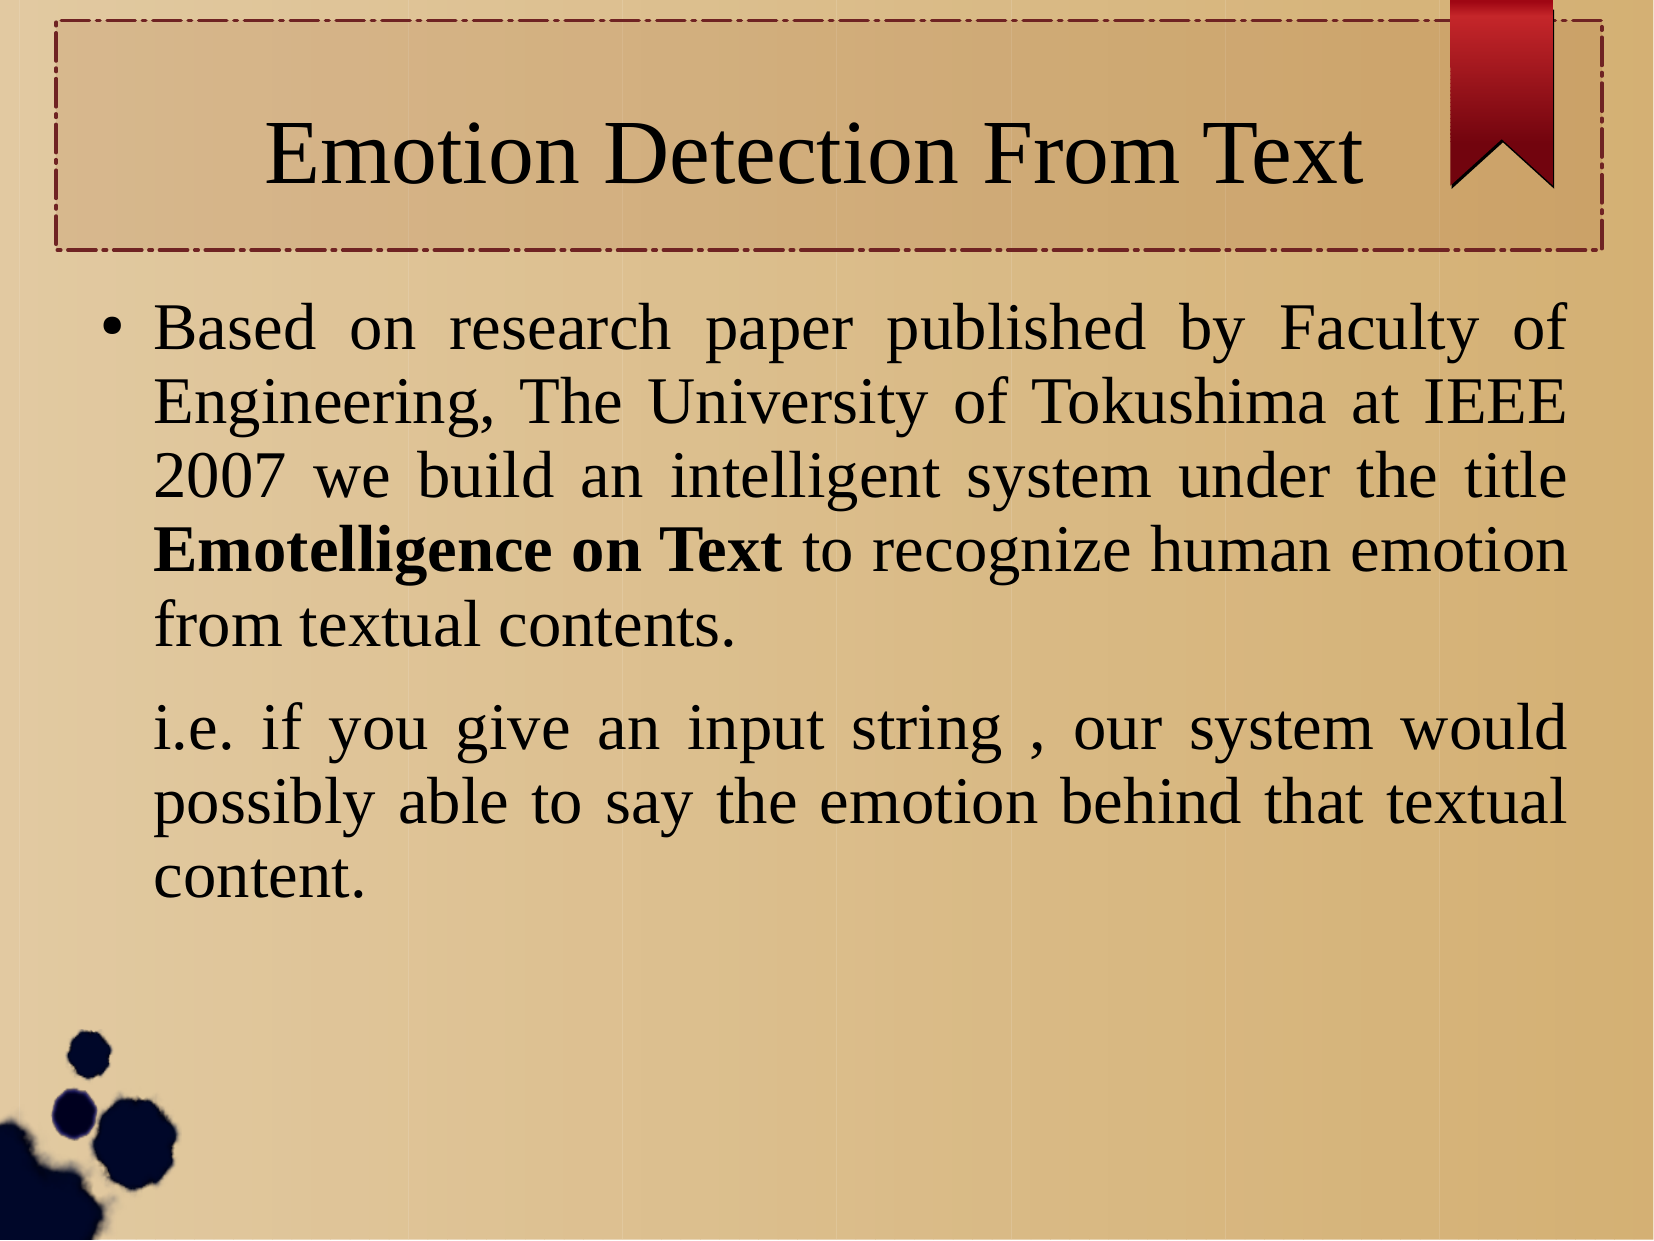

# Emotion Detection From Text
Based on research paper published by Faculty of Engineering, The University of Tokushima at IEEE 2007 we build an intelligent system under the title Emotelligence on Text to recognize human emotion from textual contents.
i.e. if you give an input string , our system would possibly able to say the emotion behind that textual content.